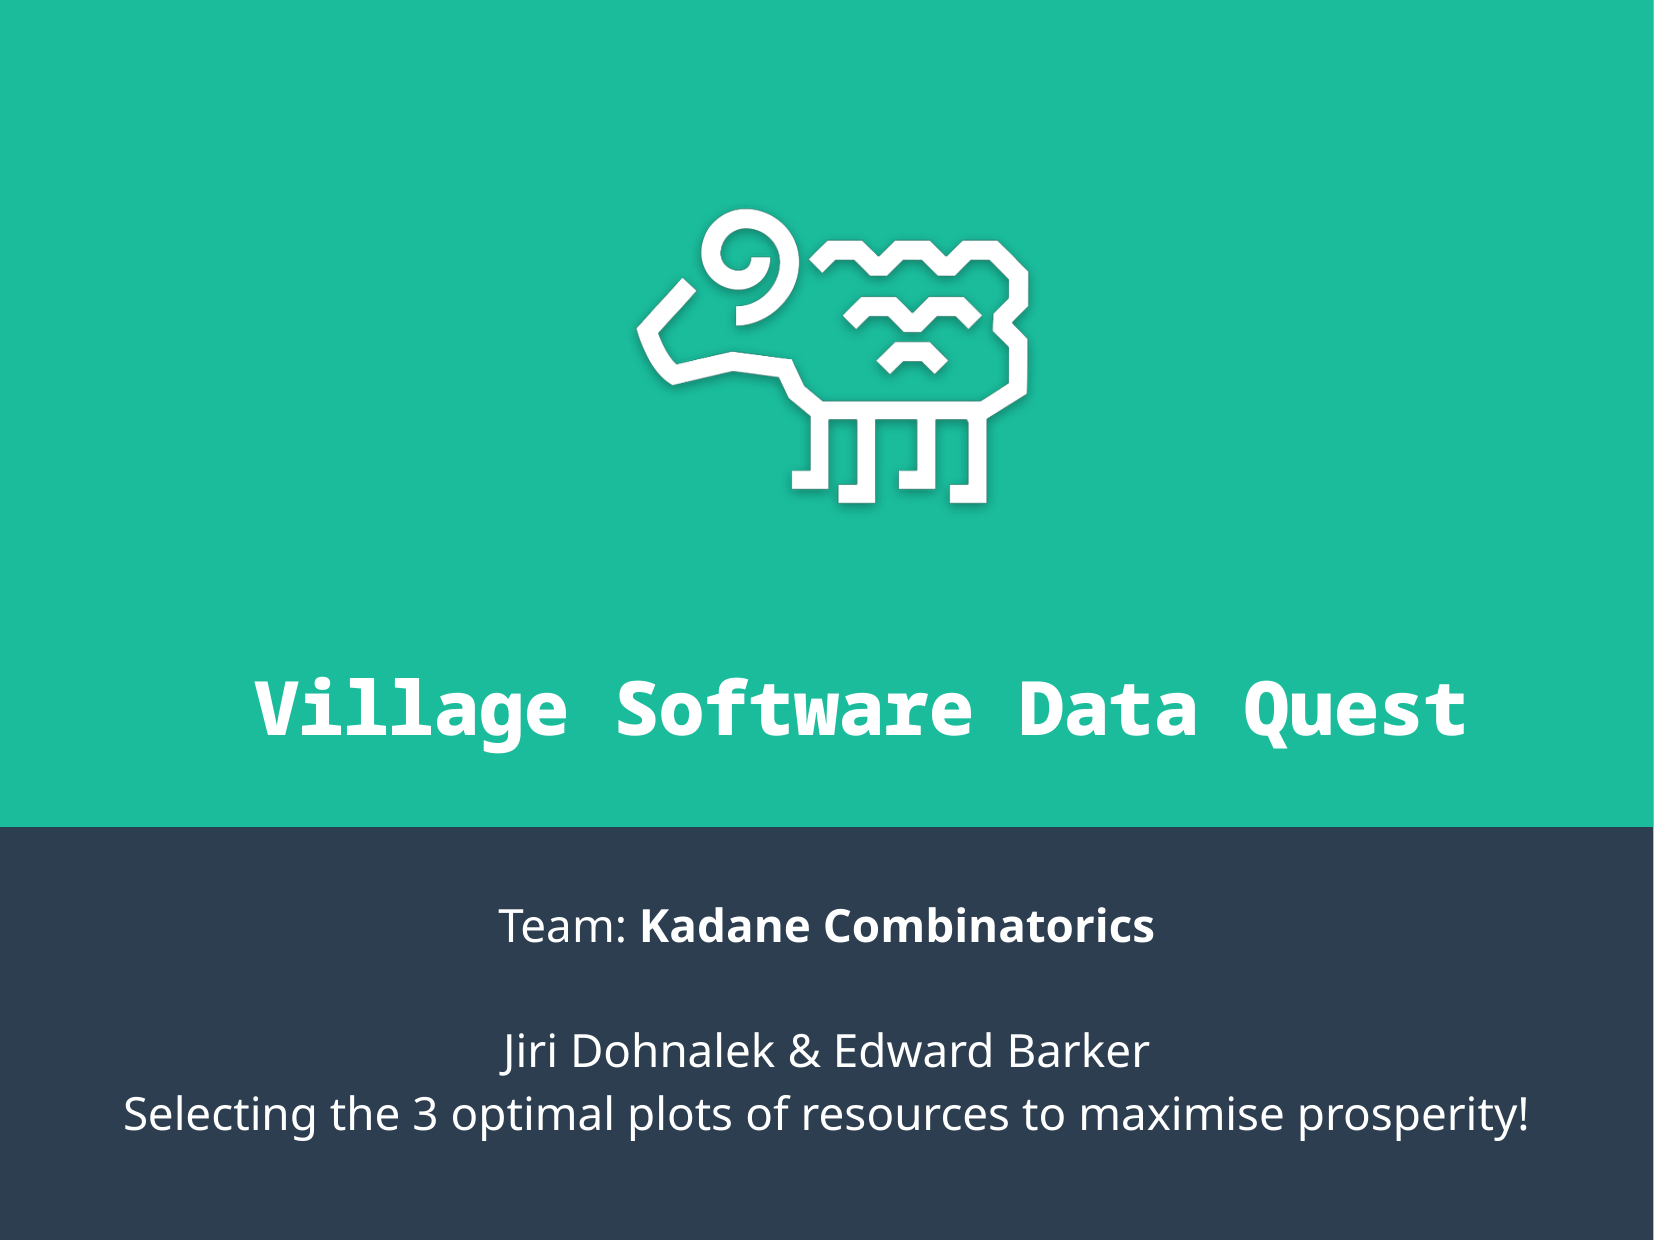

# Village Software Data Quest
Team: Kadane Combinatorics
Jiri Dohnalek & Edward Barker
Selecting the 3 optimal plots of resources to maximise prosperity!